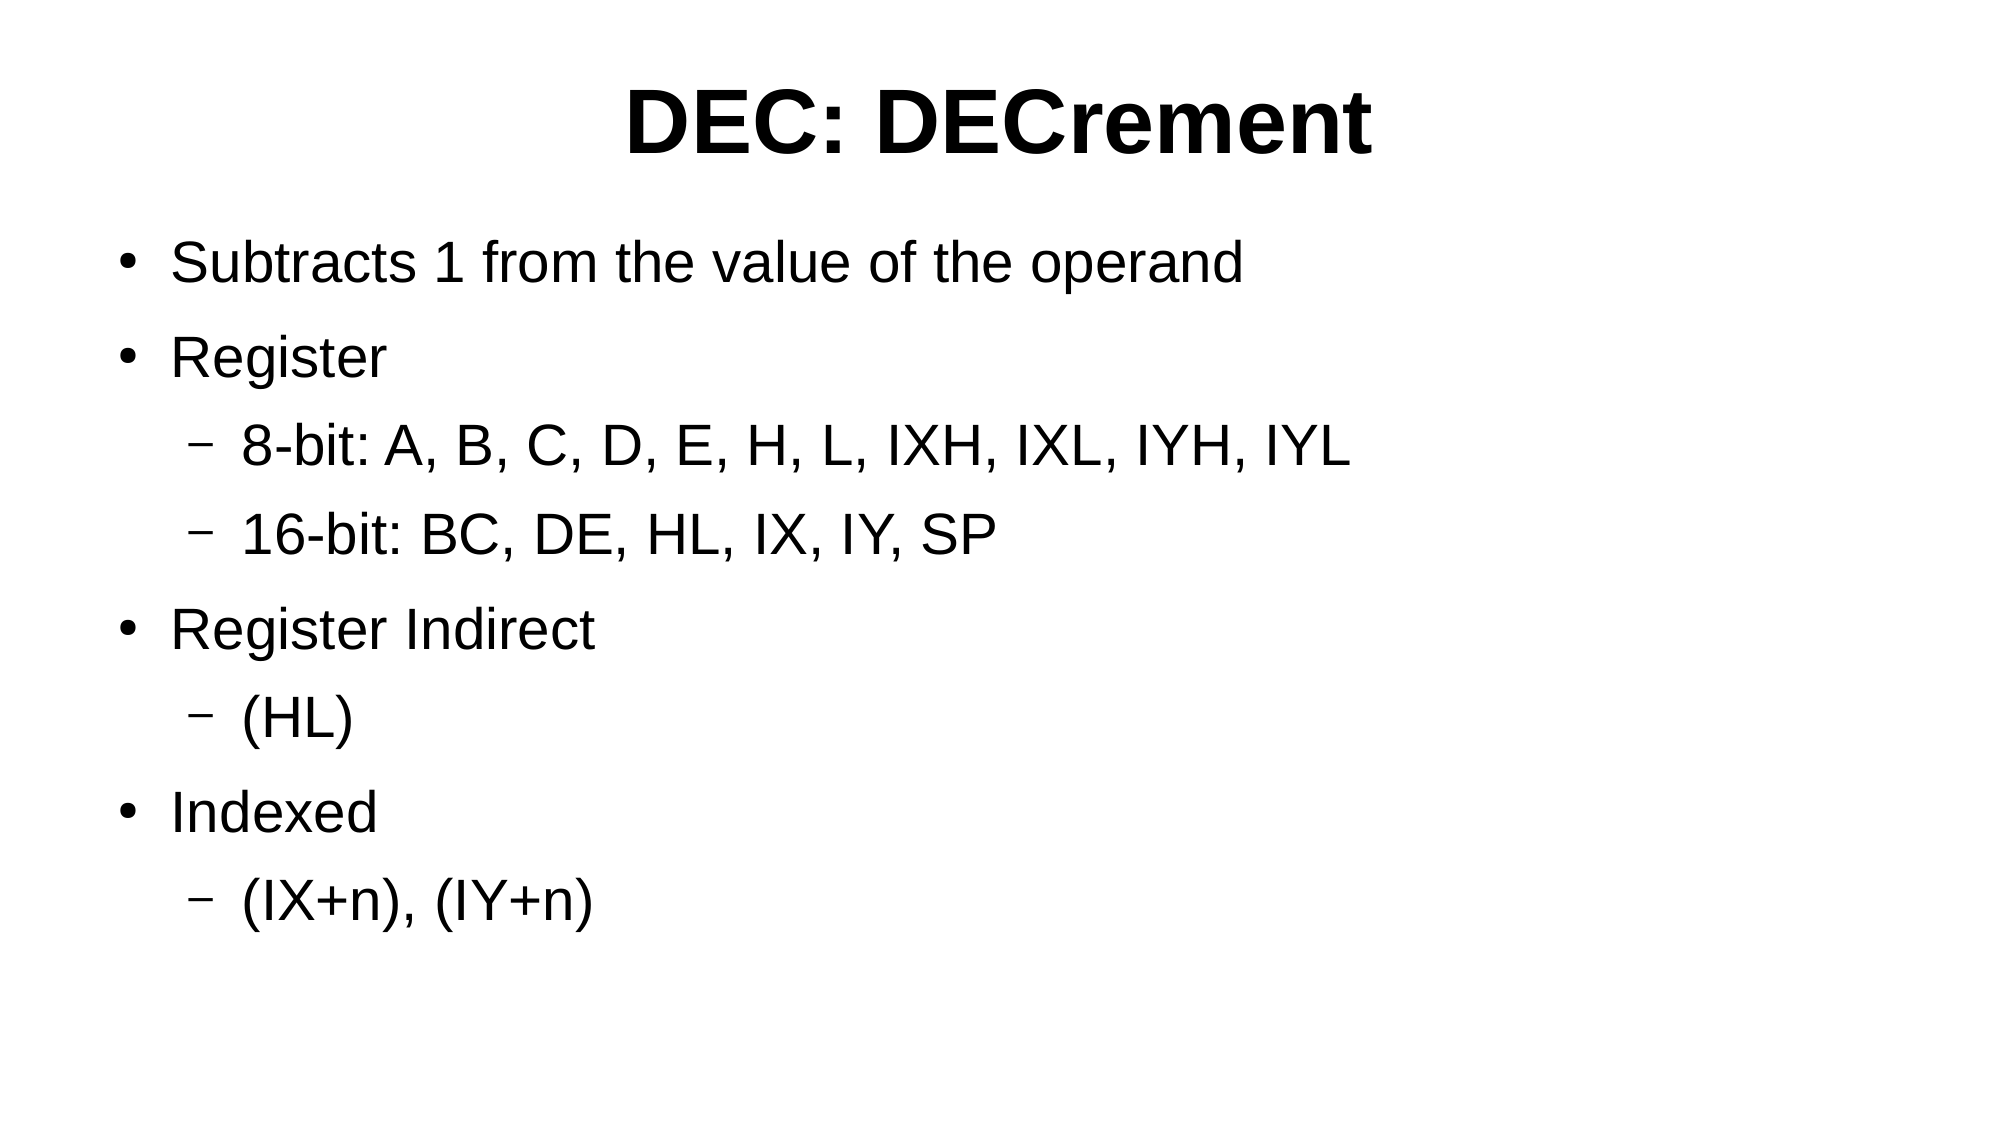

# DEC: DECrement
Subtracts 1 from the value of the operand
Register
8-bit: A, B, C, D, E, H, L, IXH, IXL, IYH, IYL
16-bit: BC, DE, HL, IX, IY, SP
Register Indirect
(HL)
Indexed
(IX+n), (IY+n)